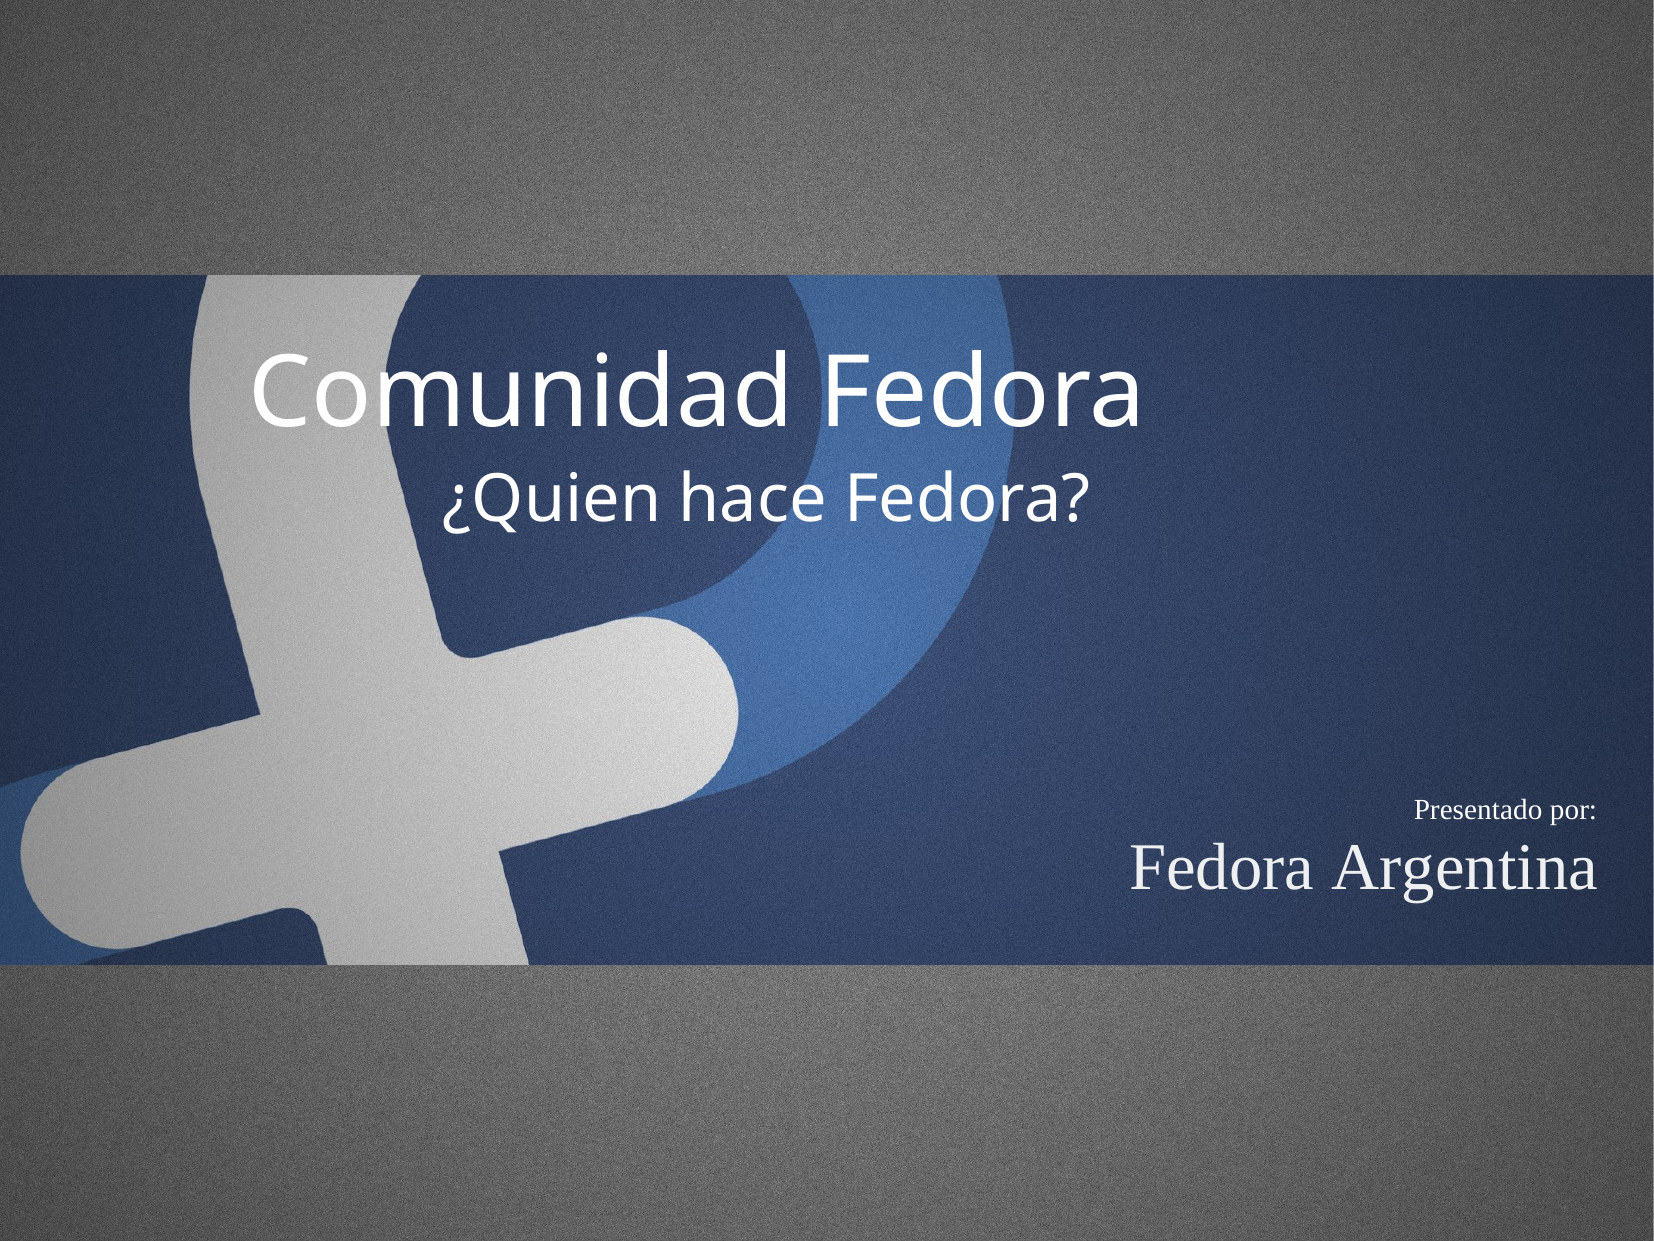

# Comunidad Fedora
¿Quien hace Fedora?
Presentado por:
Fedora Argentina